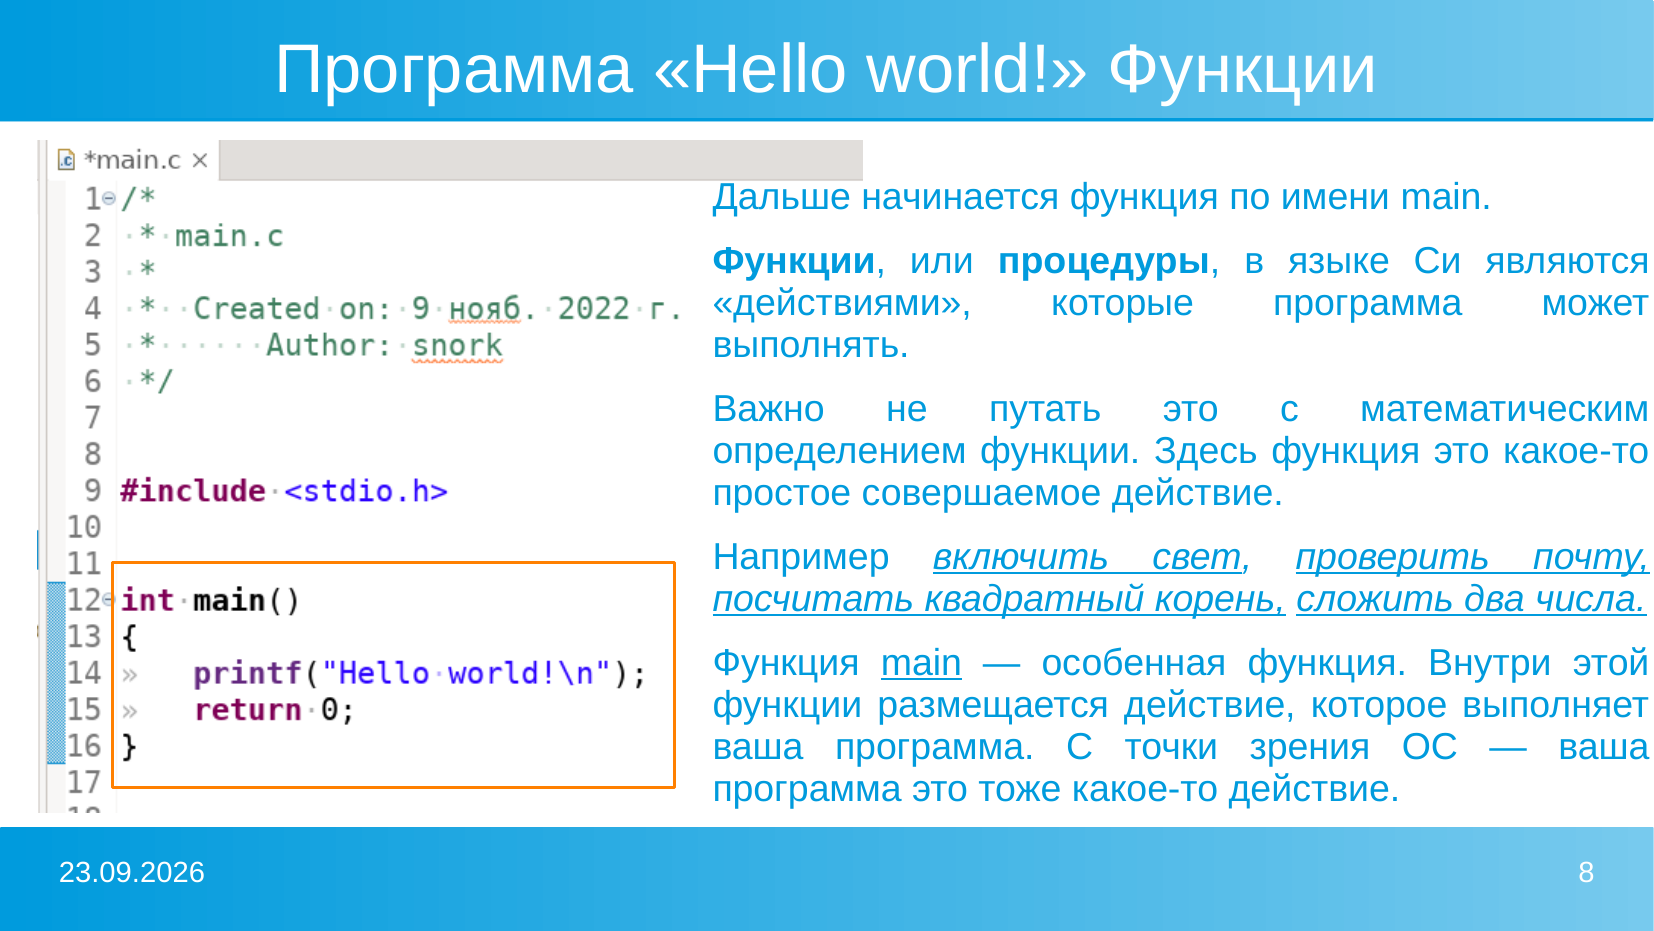

# Программа «Hello world!» Функции
Дальше начинается функция по имени main.
Функции, или процедуры, в языке Си являются «действиями», которые программа может выполнять.
Важно не путать это с математическим определением функции. Здесь функция это какое-то простое совершаемое действие.
Например включить свет, проверить почту, посчитать квадратный корень, сложить два числа.
Функция main — особенная функция. Внутри этой функции размещается действие, которое выполняет ваша программа. С точки зрения ОС — ваша программа это тоже какое-то действие.
8